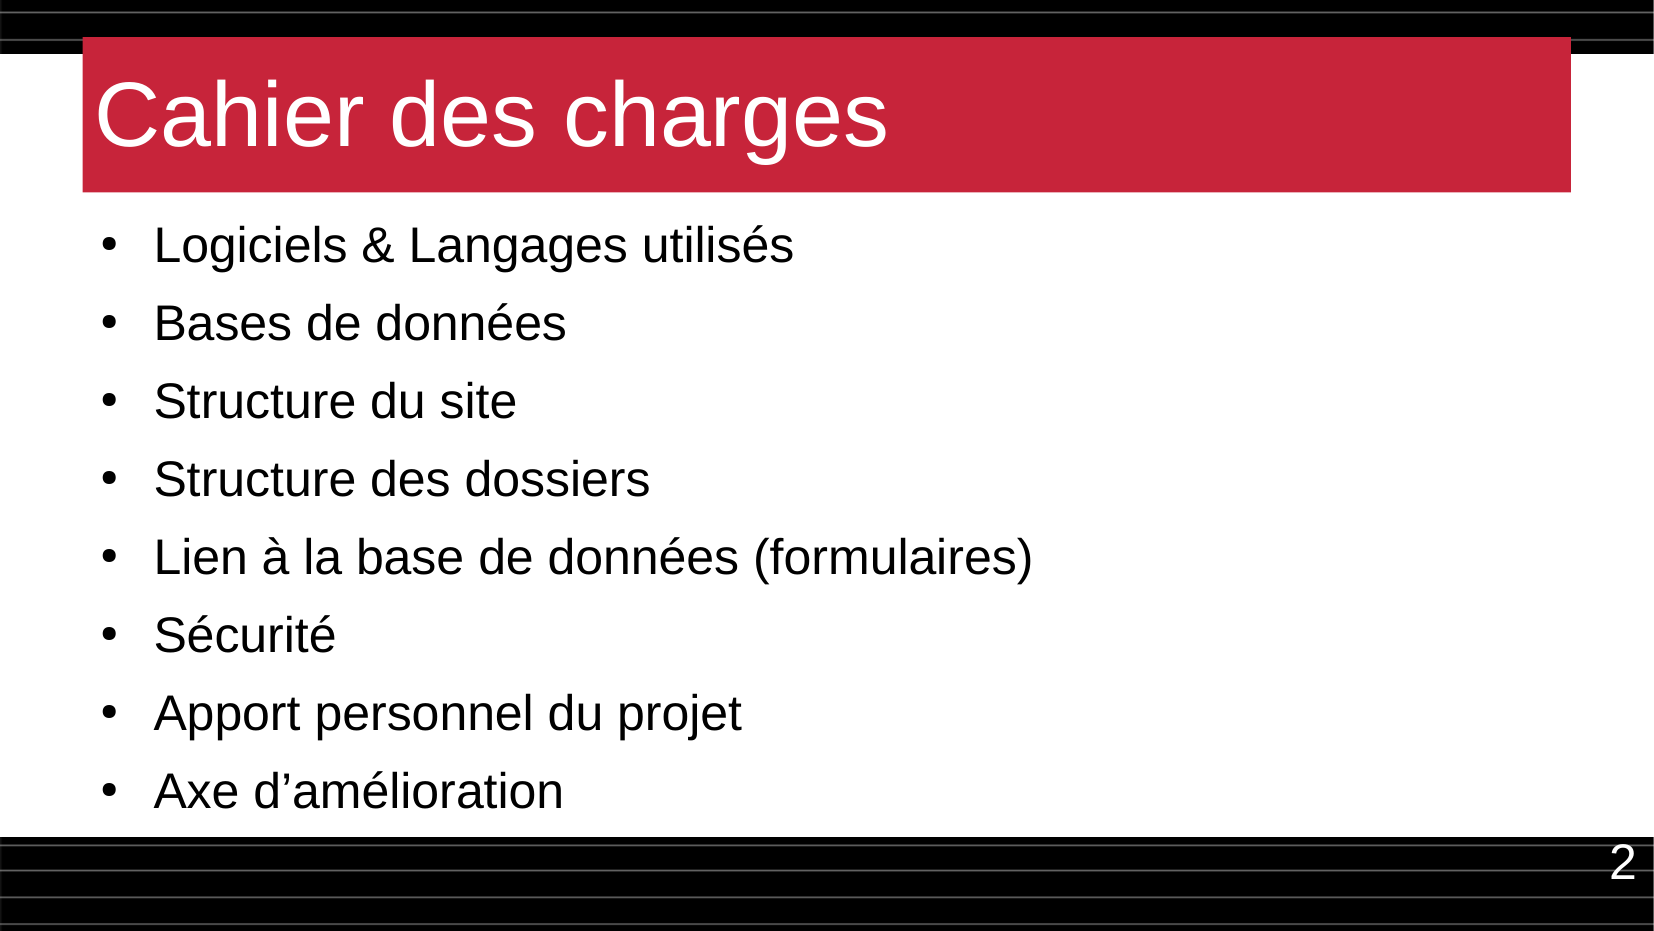

# Cahier des charges
Logiciels & Langages utilisés
Bases de données
Structure du site
Structure des dossiers
Lien à la base de données (formulaires)
Sécurité
Apport personnel du projet
Axe d’amélioration
2